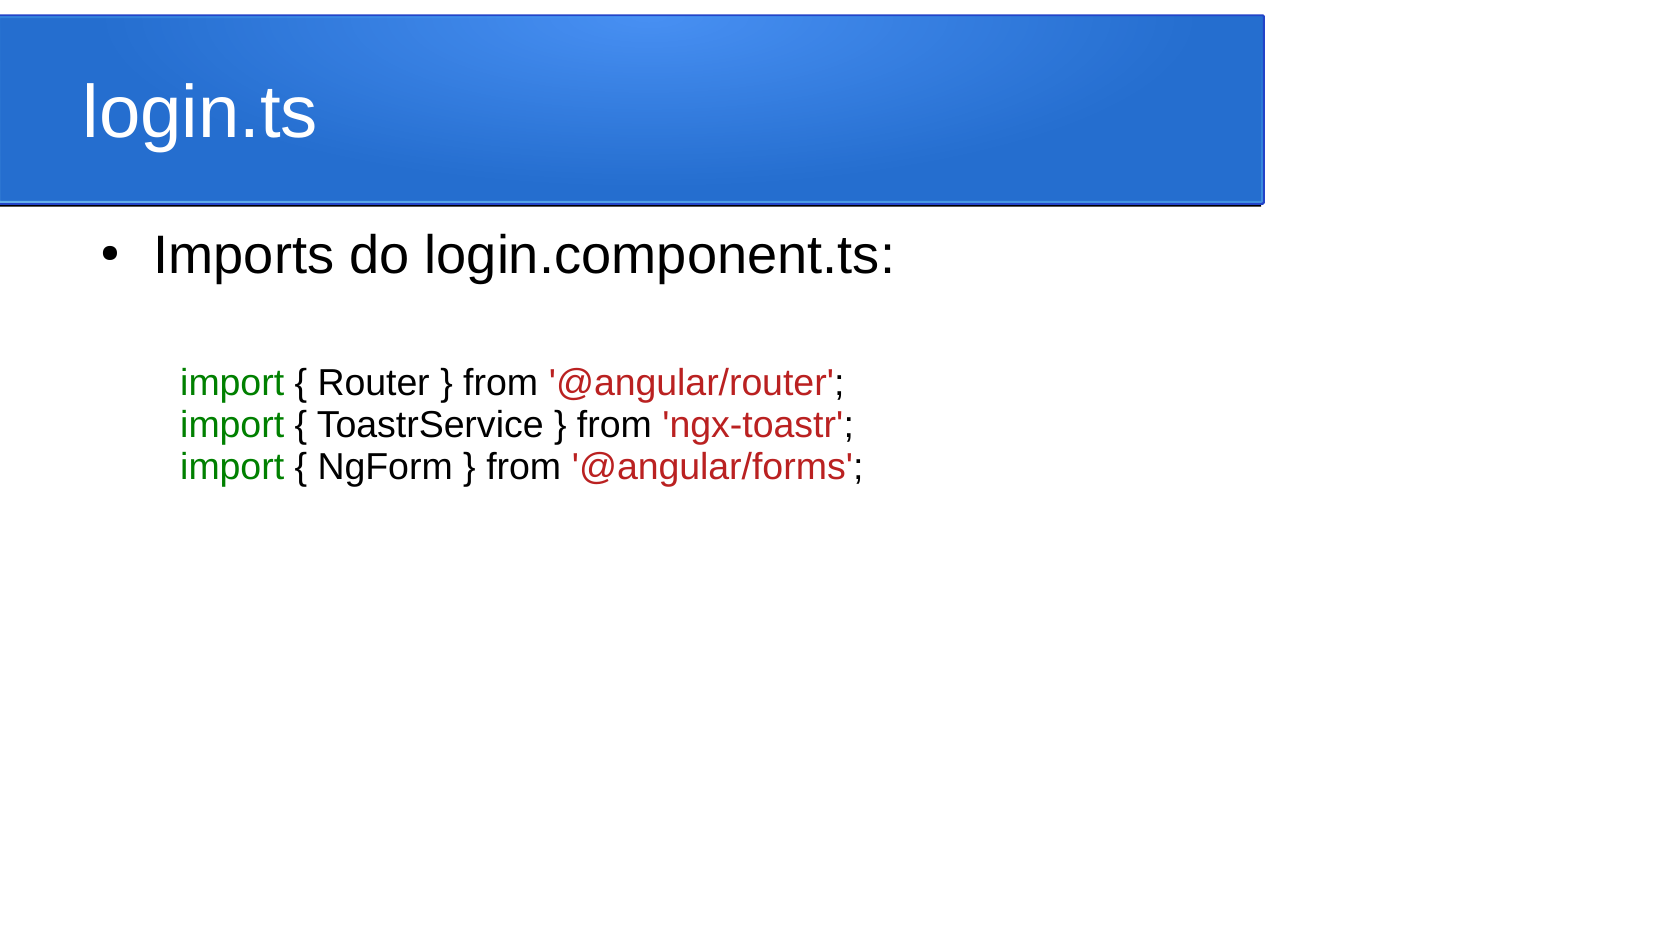

# login.ts
Imports do login.component.ts:
import { Router } from '@angular/router';
import { ToastrService } from 'ngx-toastr';
import { NgForm } from '@angular/forms';